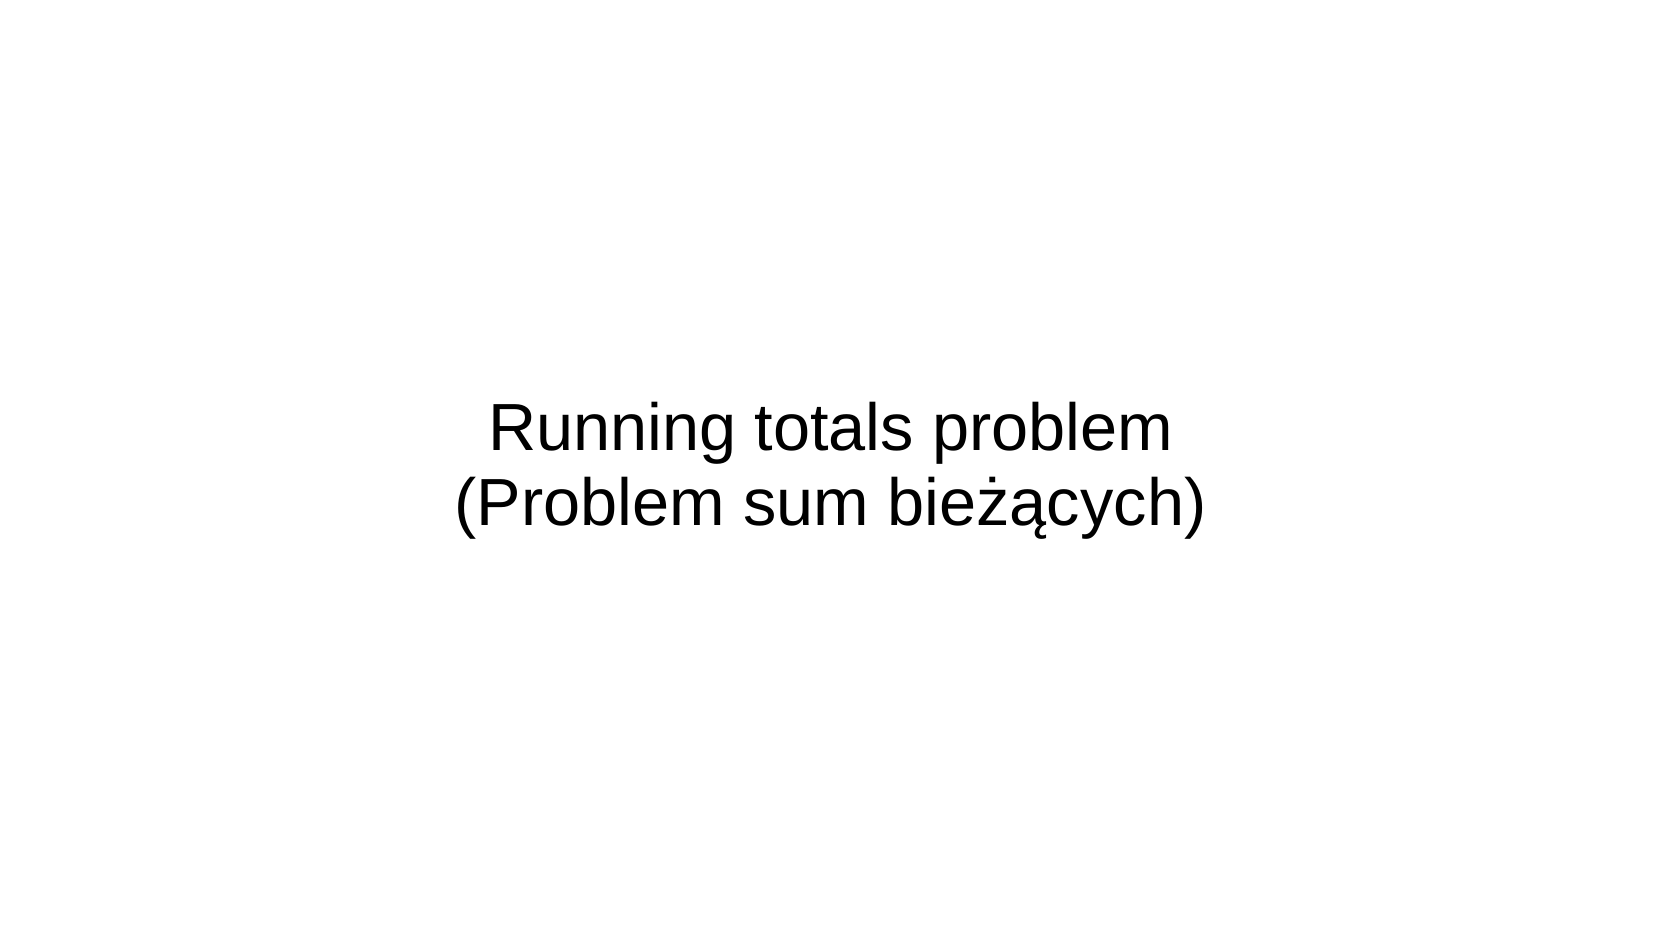

# Running totals problem
(Problem sum bieżących)